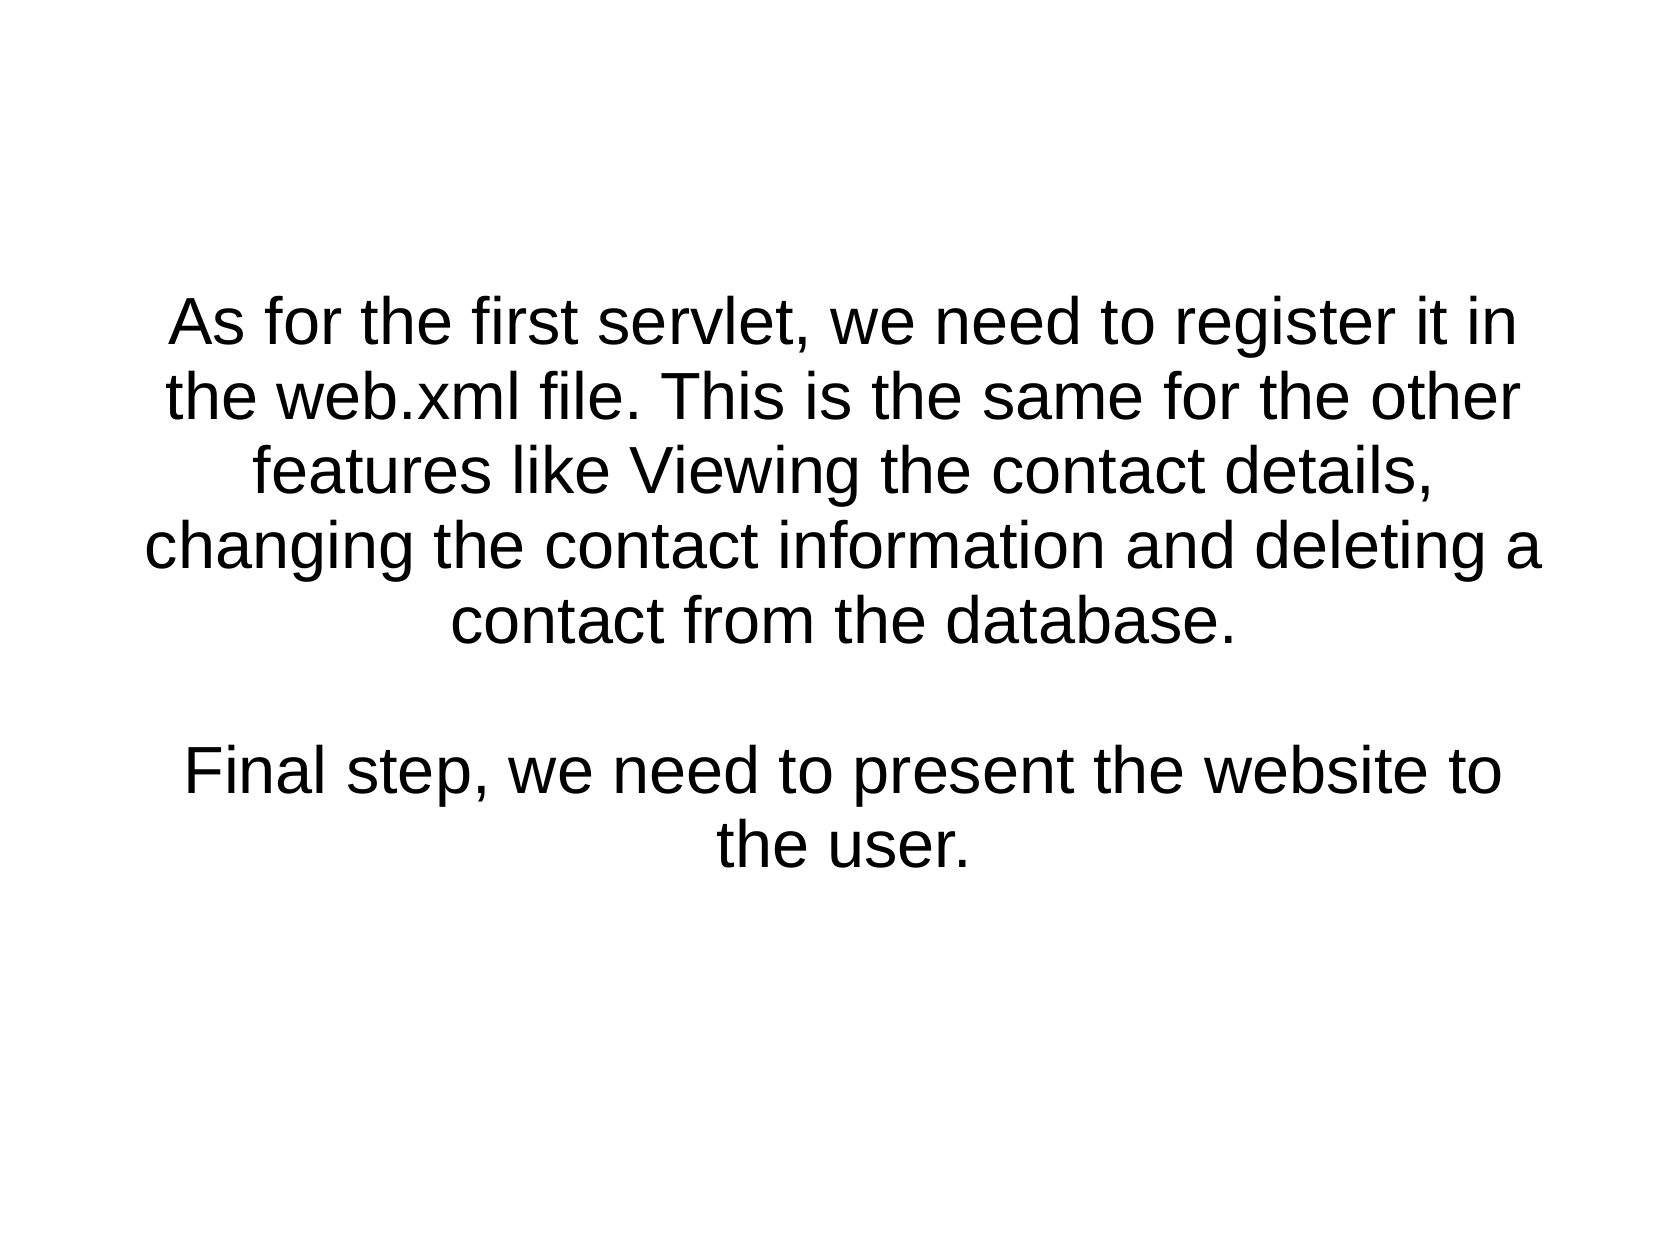

# As for the first servlet, we need to register it in the web.xml file. This is the same for the other features like Viewing the contact details, changing the contact information and deleting a contact from the database.
Final step, we need to present the website to the user.